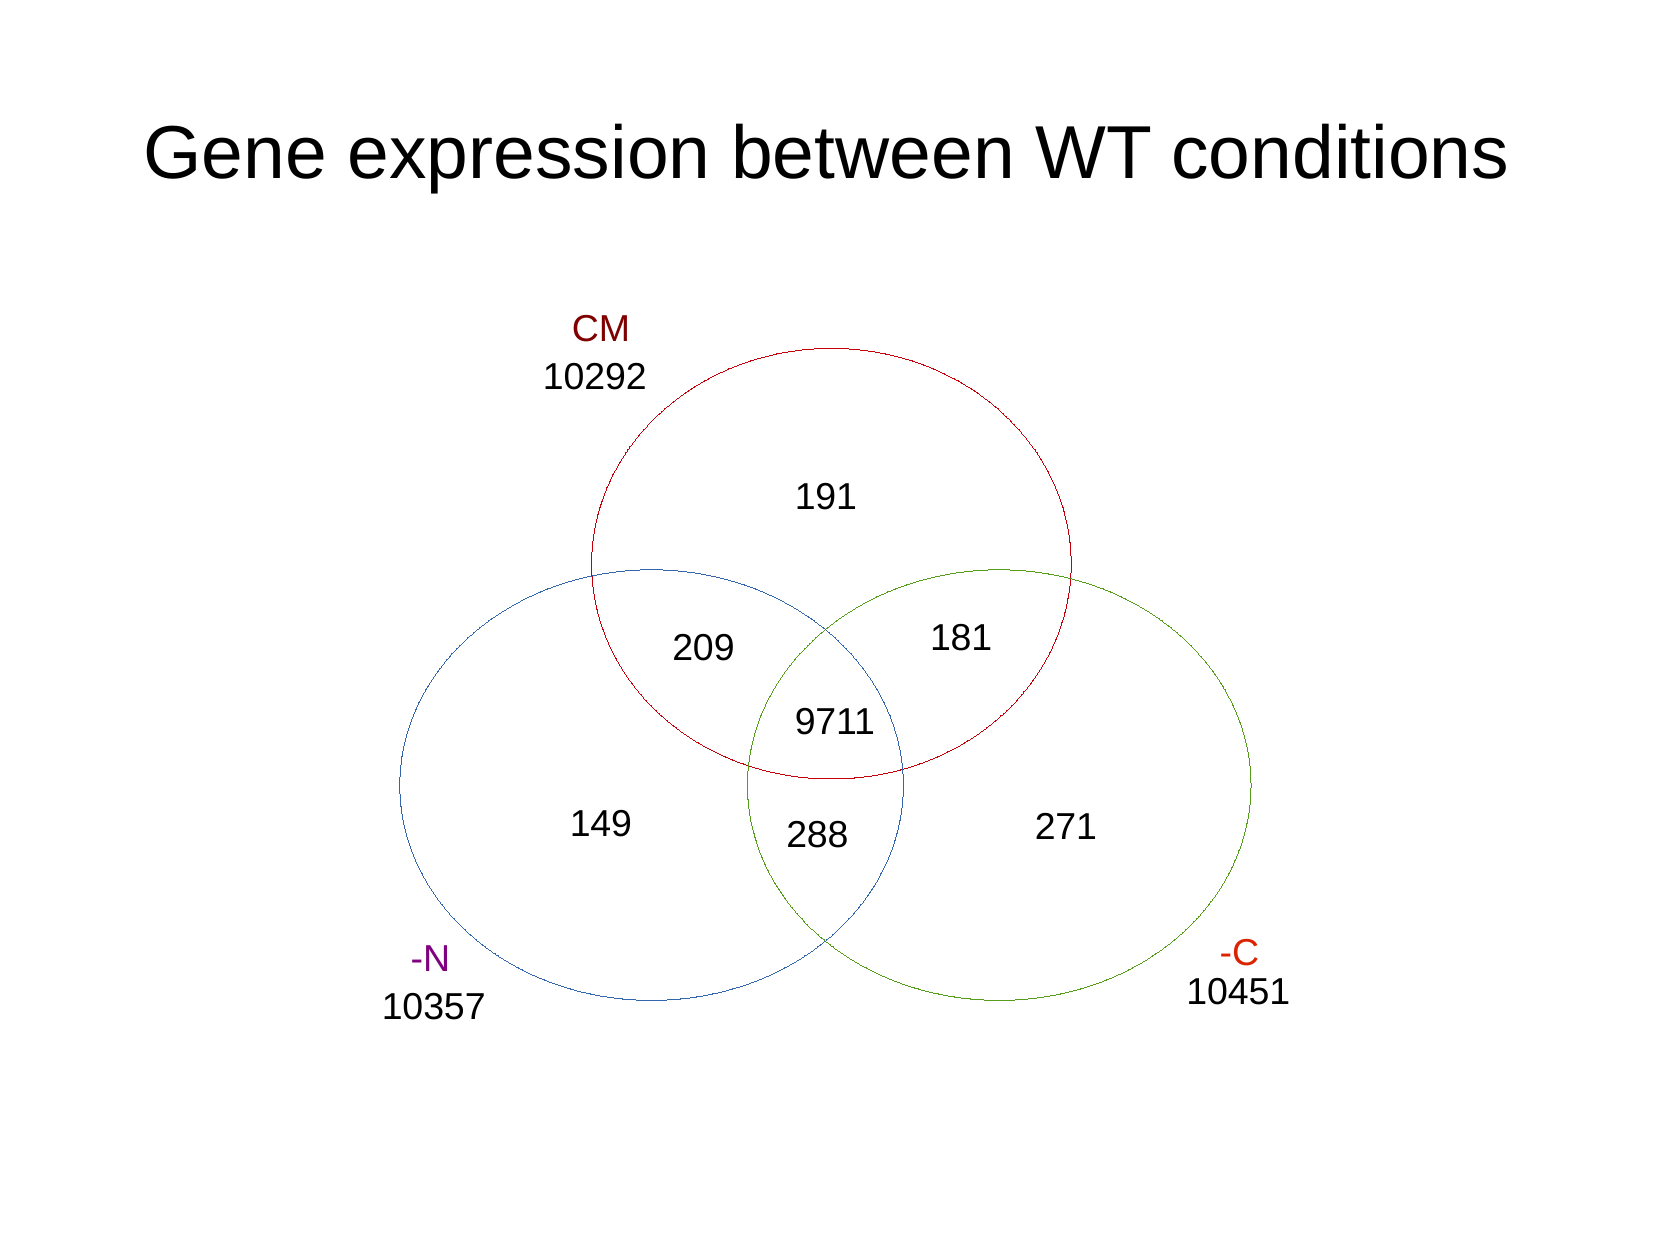

# Gene expression between WT conditions
CM
10292
191
181
209
9711
149
271
288
-C
-N
10451
10357